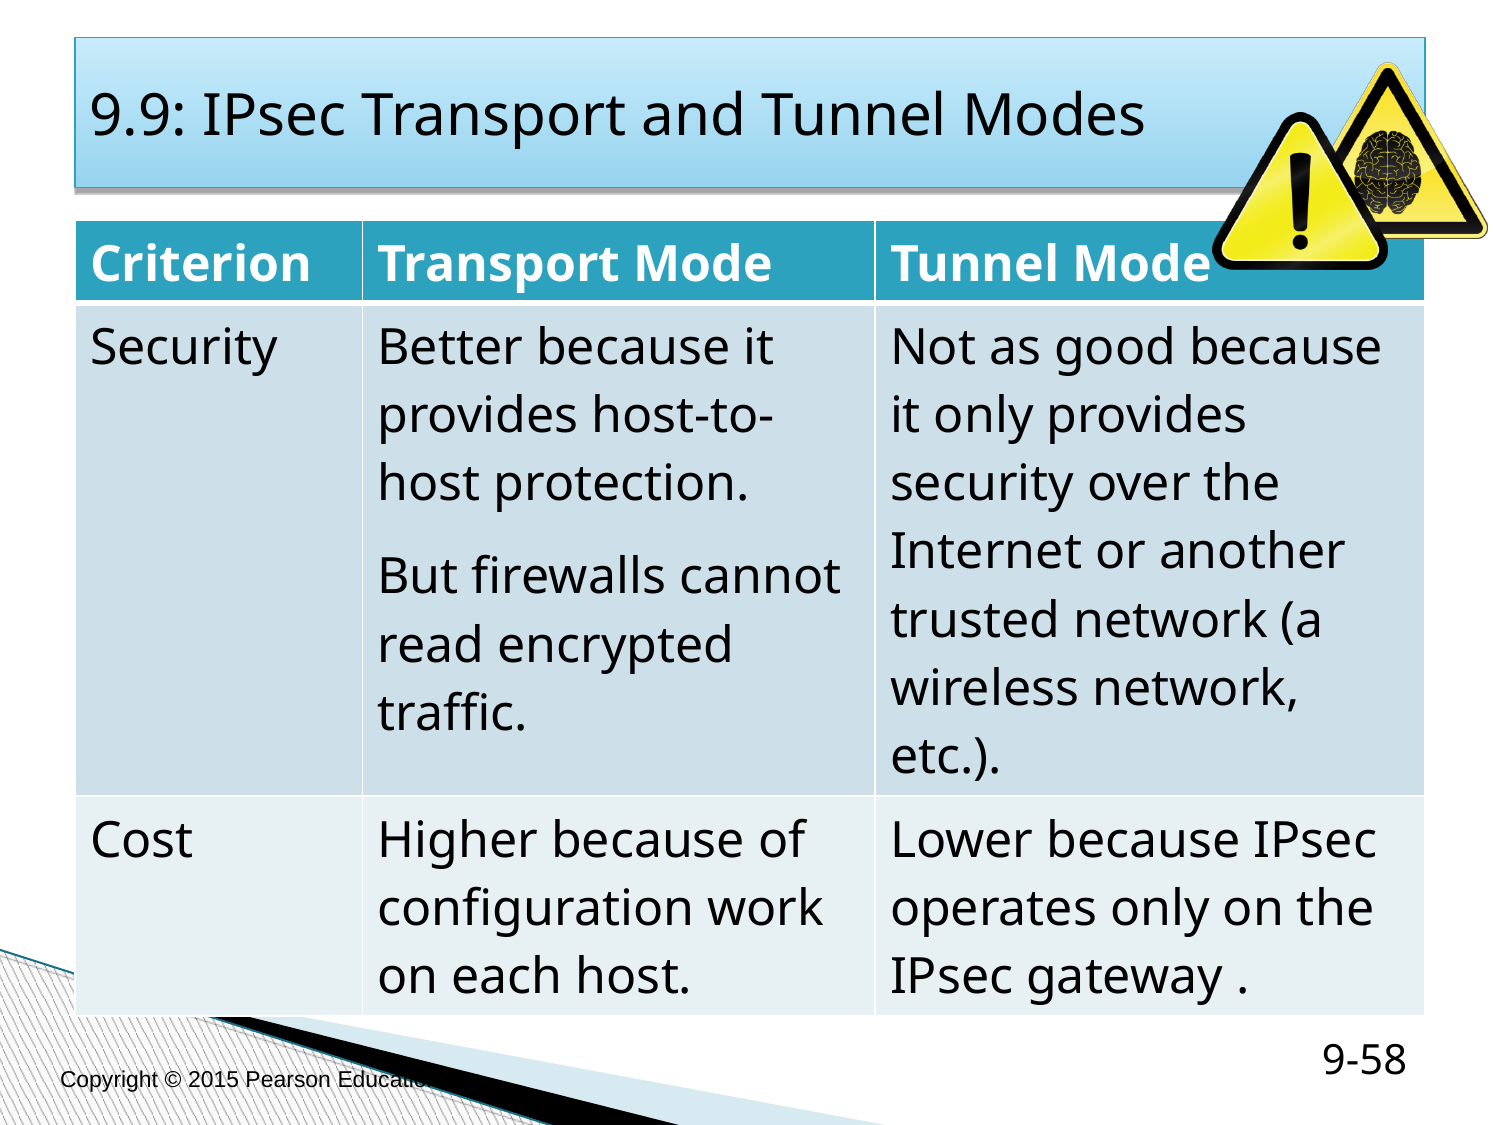

# 9.9: IPsec Transport and Tunnel Modes
| Criterion | Transport Mode | Tunnel Mode |
| --- | --- | --- |
| Security | Better because it provides host-to-host protection. But firewalls cannot read encrypted traffic. | Not as good because it only provides security over the Internet or another trusted network (a wireless network, etc.). |
| Cost | Higher because of configuration work on each host. | Lower because IPsec operates only on the IPsec gateway . |
Copyright © 2015 Pearson Education, Inc.